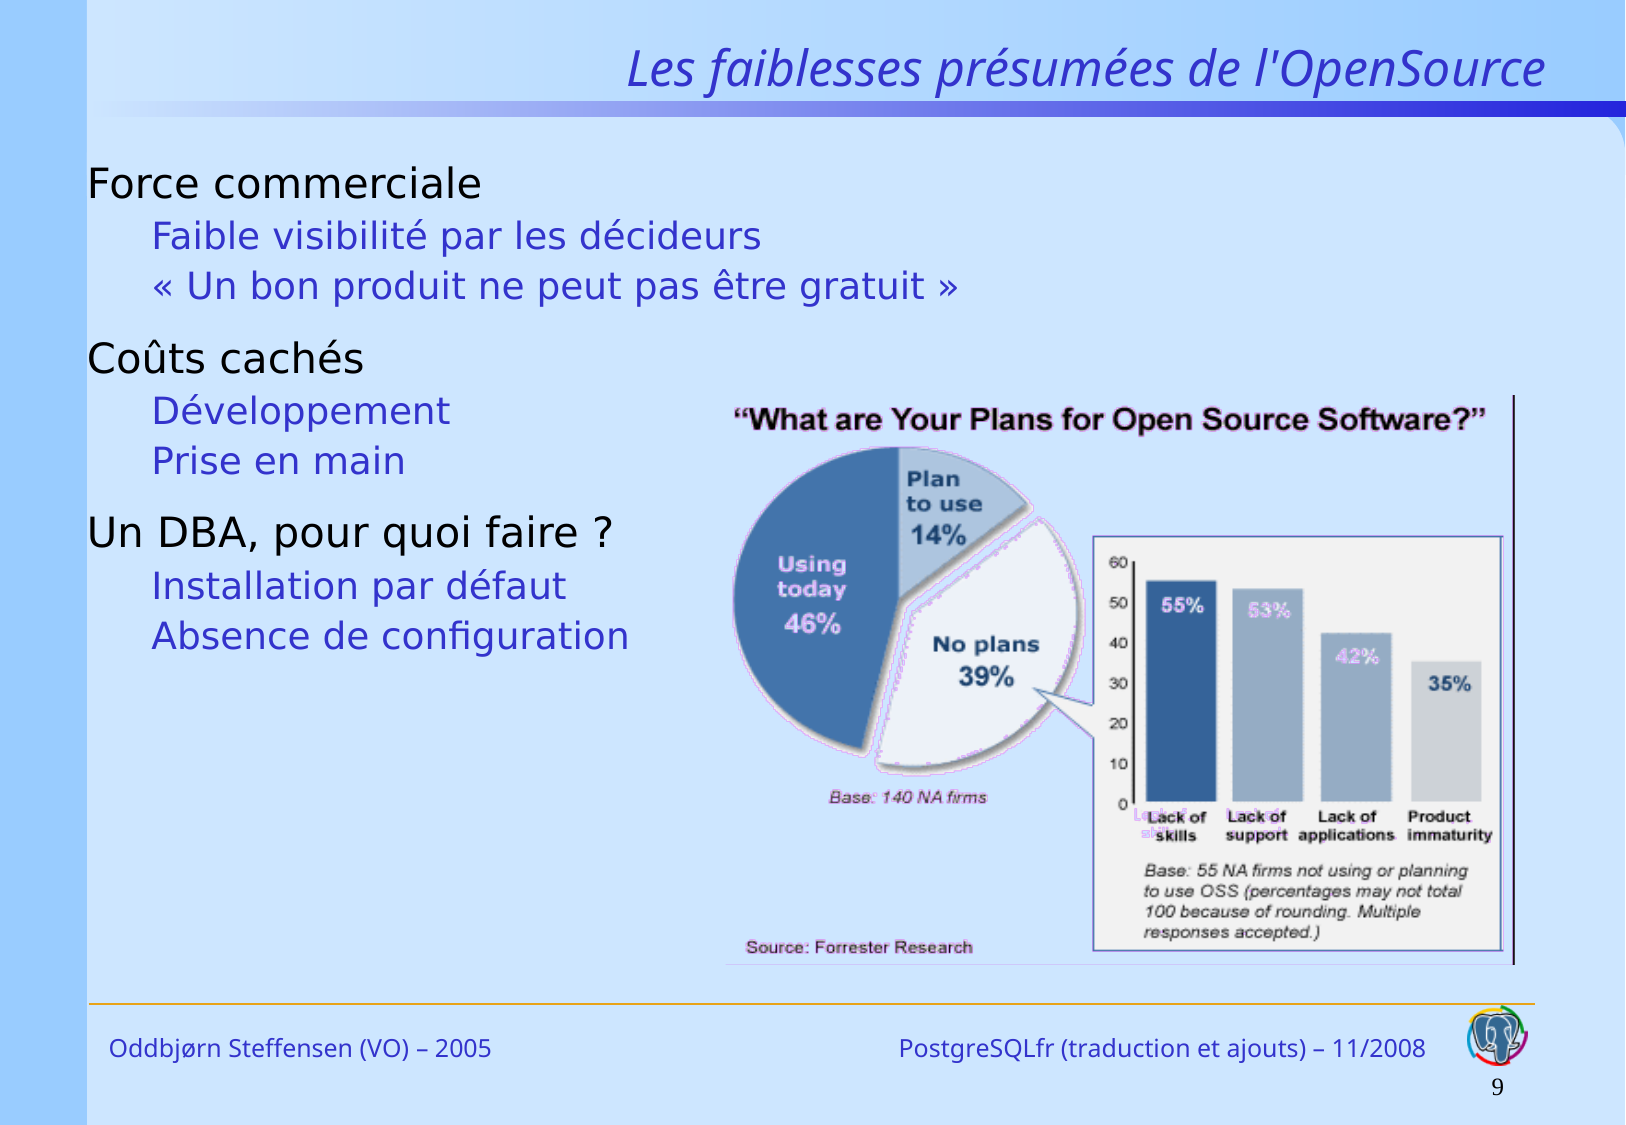

# Les faiblesses présumées de l'OpenSource
Force commerciale
Faible visibilité par les décideurs
« Un bon produit ne peut pas être gratuit »
Coûts cachés
Développement
Prise en main
Un DBA, pour quoi faire ?
Installation par défaut
Absence de configuration